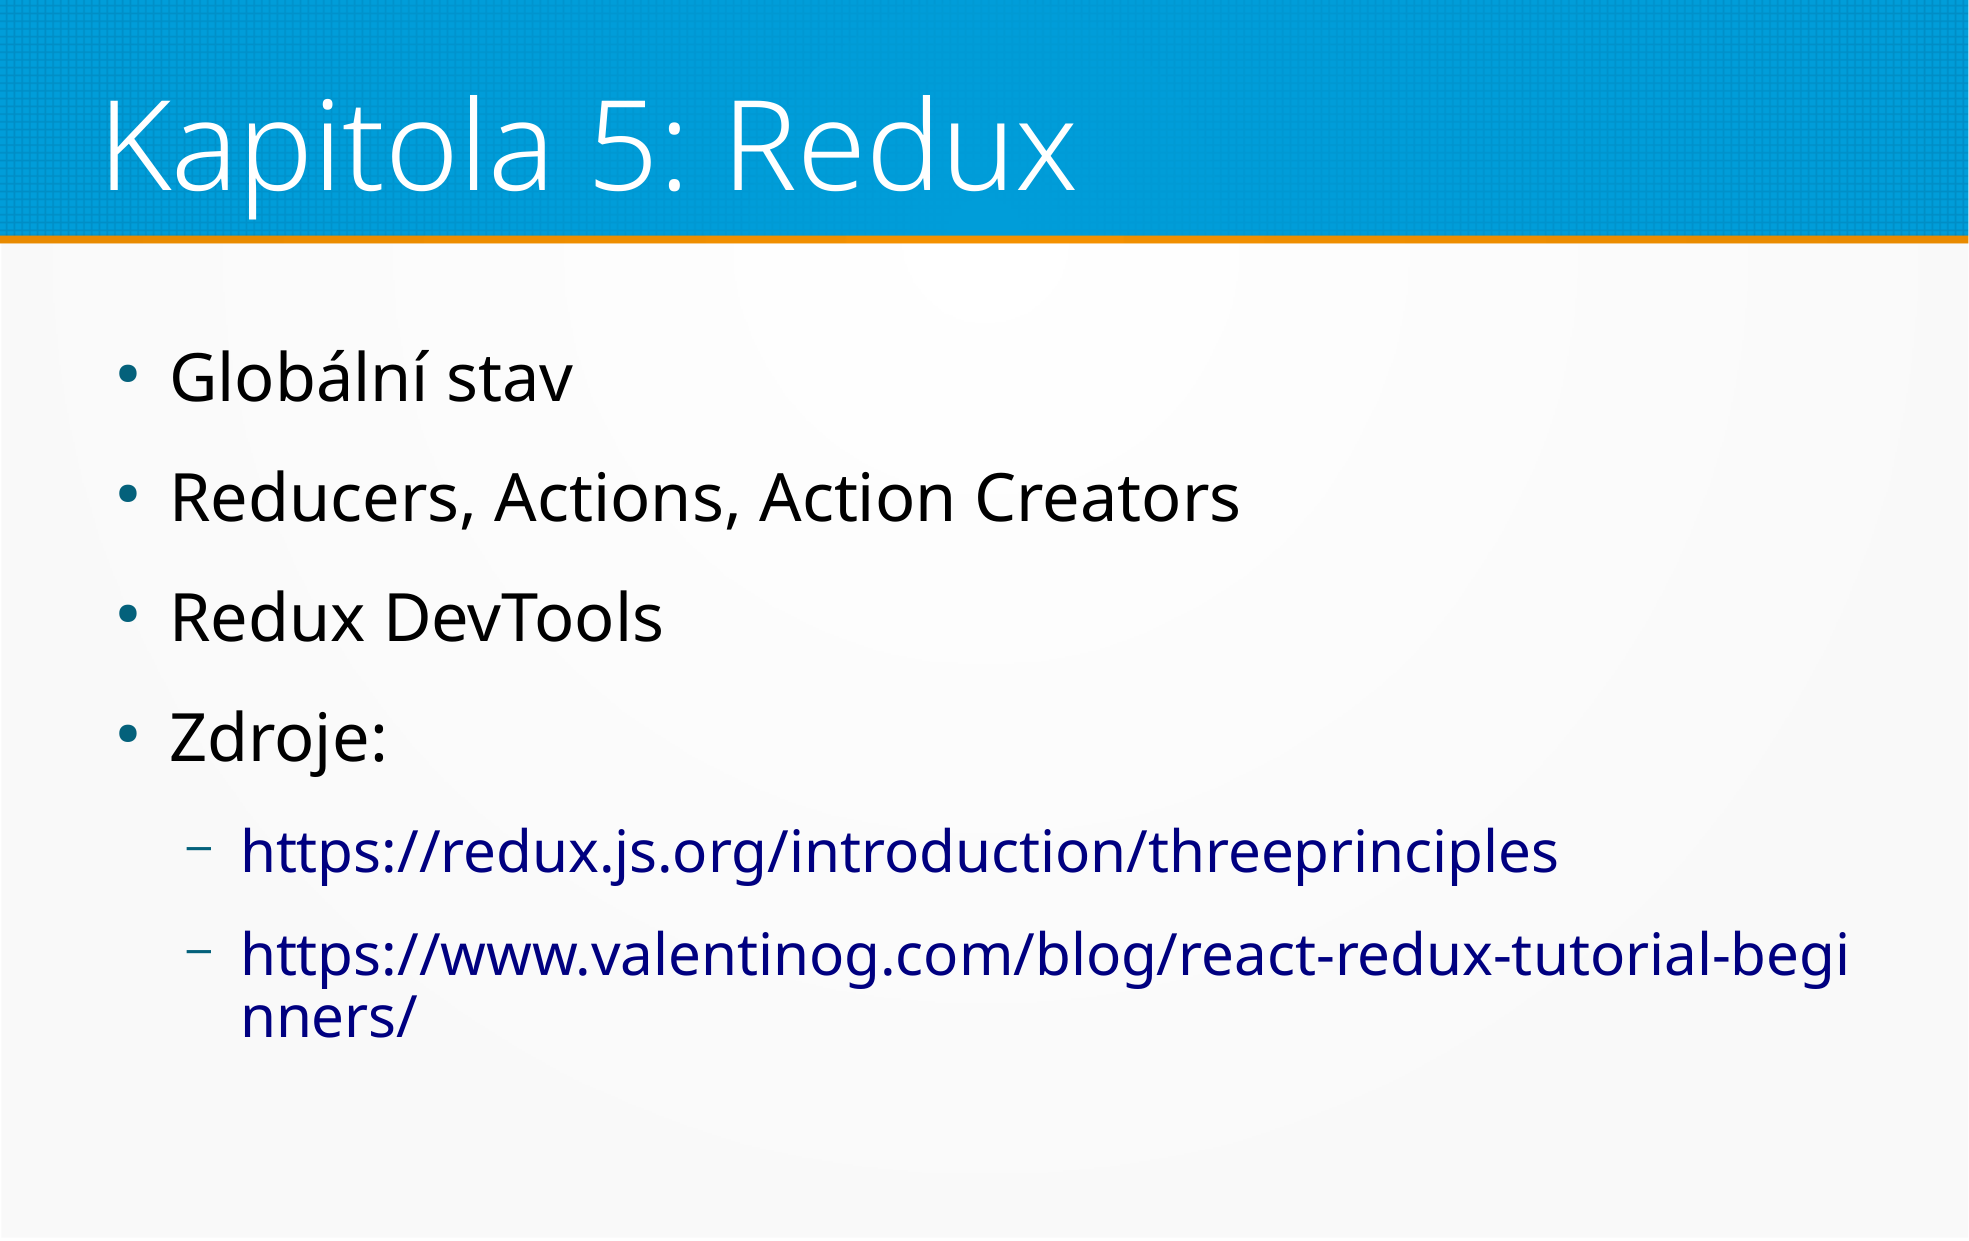

# Kapitola 5: Redux
Globální stav
Reducers, Actions, Action Creators
Redux DevTools
Zdroje:
https://redux.js.org/introduction/threeprinciples
https://www.valentinog.com/blog/react-redux-tutorial-beginners/